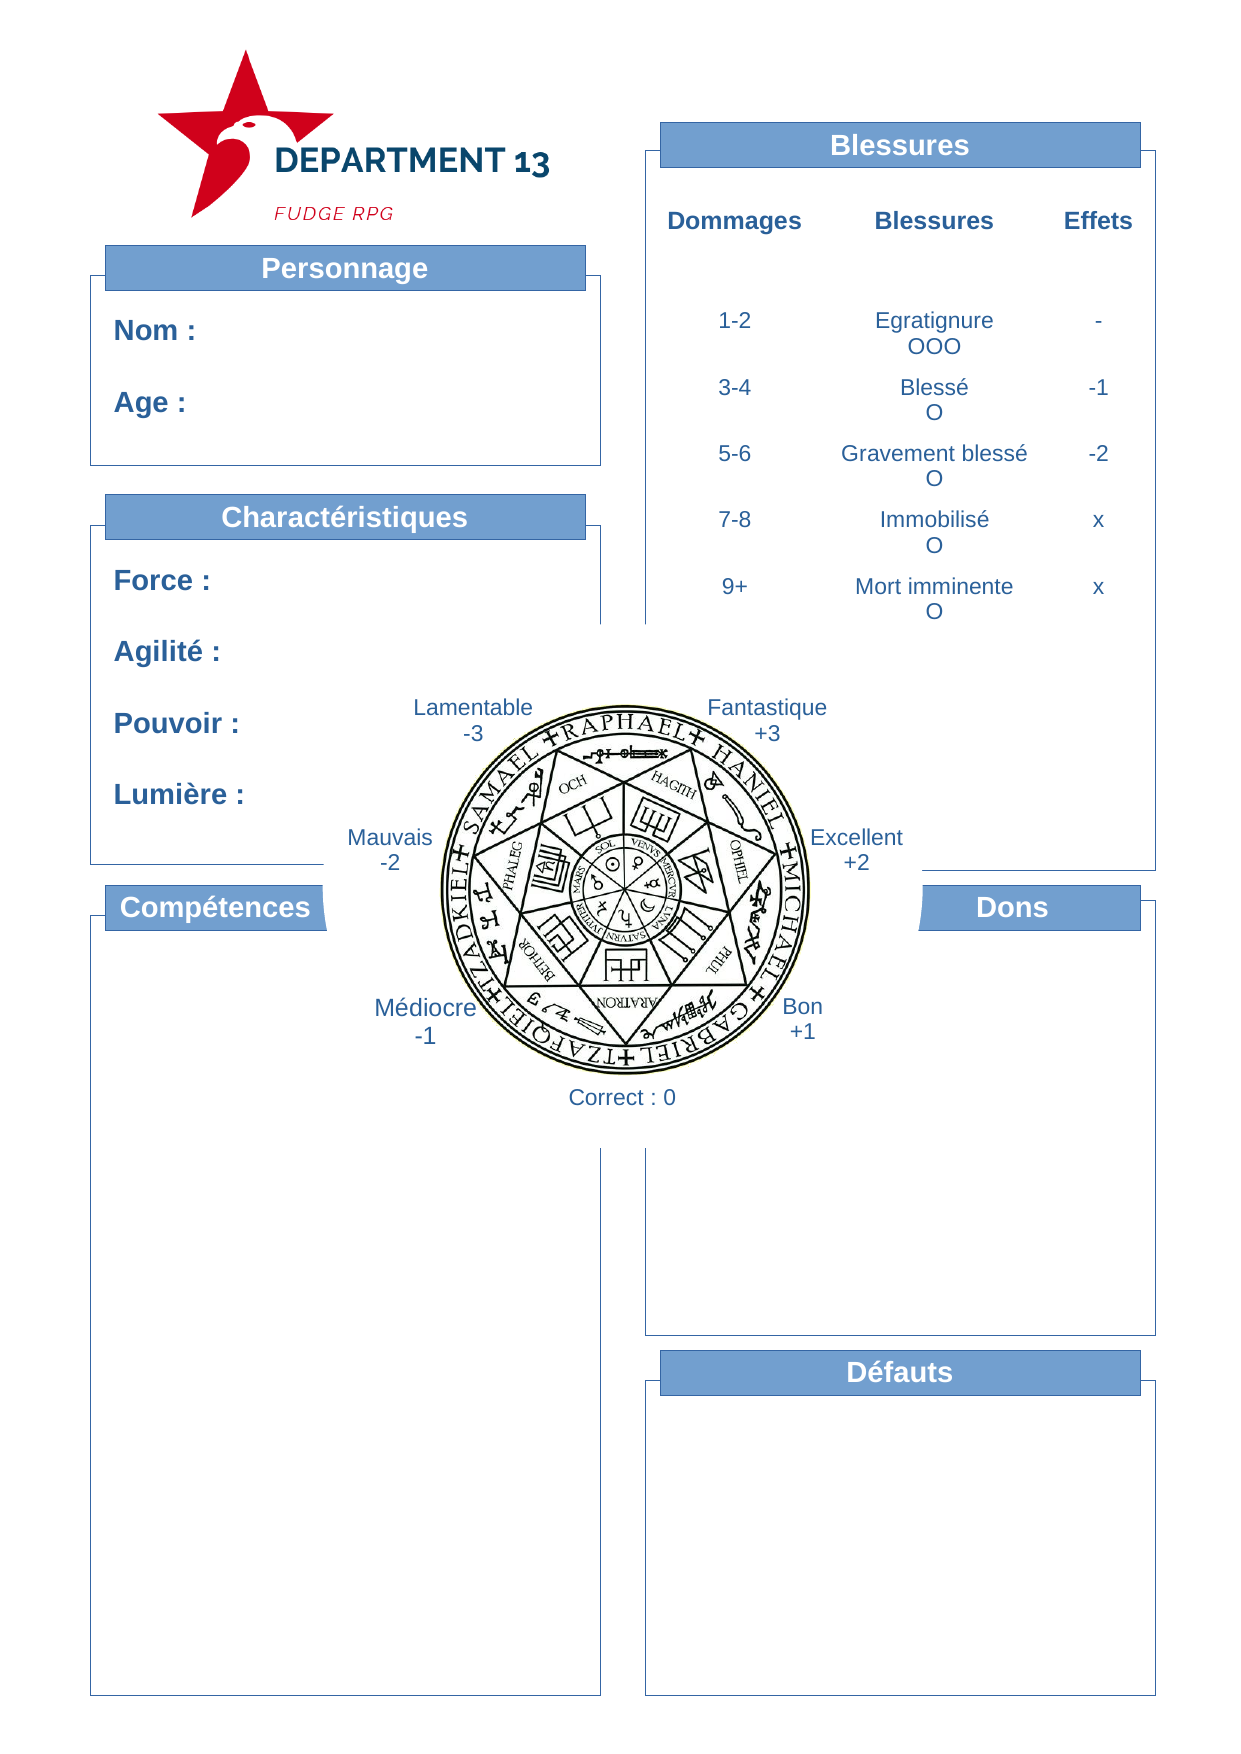

Blessures
| Dommages | Blessures | Effets |
| --- | --- | --- |
| | | |
| 1-2 | Egratignure OOO | - |
| 3-4 | Blessé O | -1 |
| 5-6 | Gravement blessé O | -2 |
| 7-8 | Immobilisé O | x |
| 9+ | Mort imminente O | x |
Personnage
Nom :
Age :
Charactéristiques
Force :
Agilité :
Pouvoir :
Lumière :
Lamentable
-3
Fantastique
+3
Mauvais
-2
Excellent
+2
Médiocre
-1
Bon
+1
Correct : 0
Compétences
Dons
Défauts